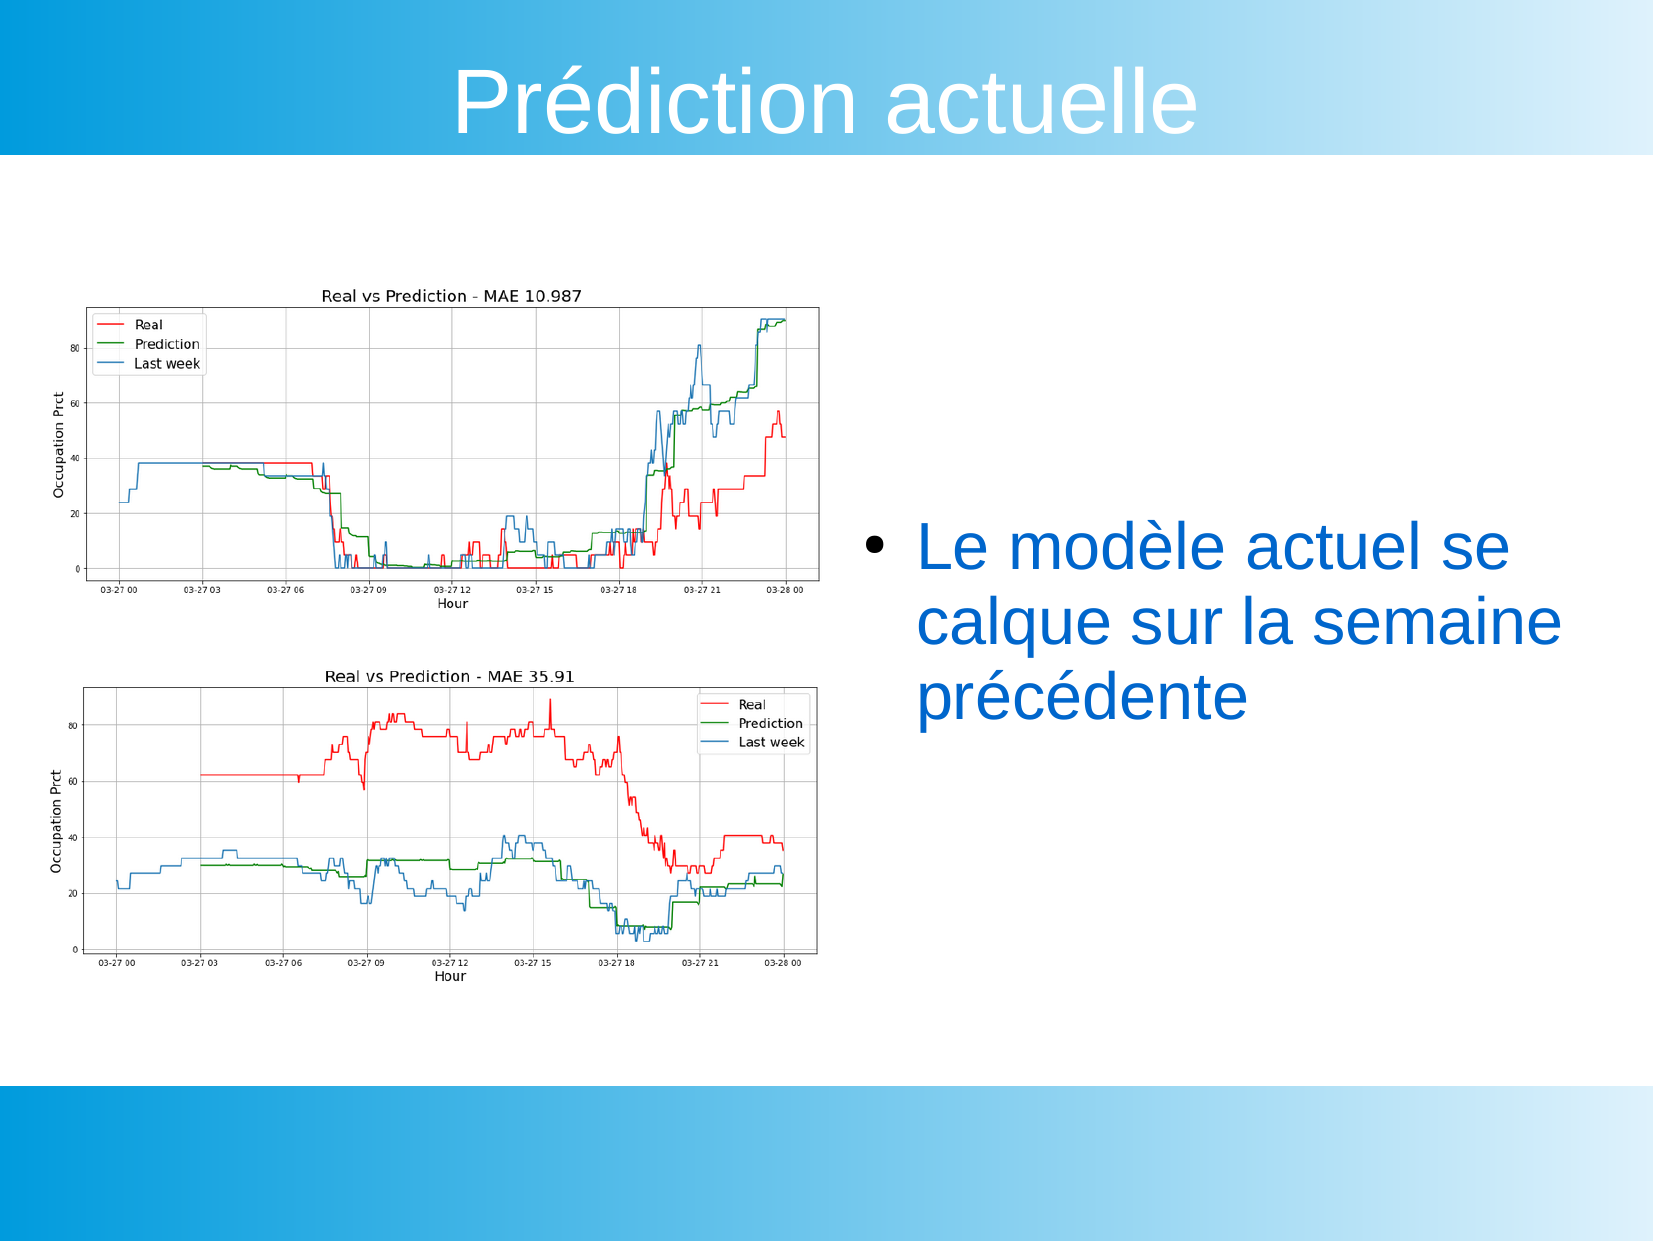

# Prédiction actuelle
Le modèle actuel se calque sur la semaine précédente